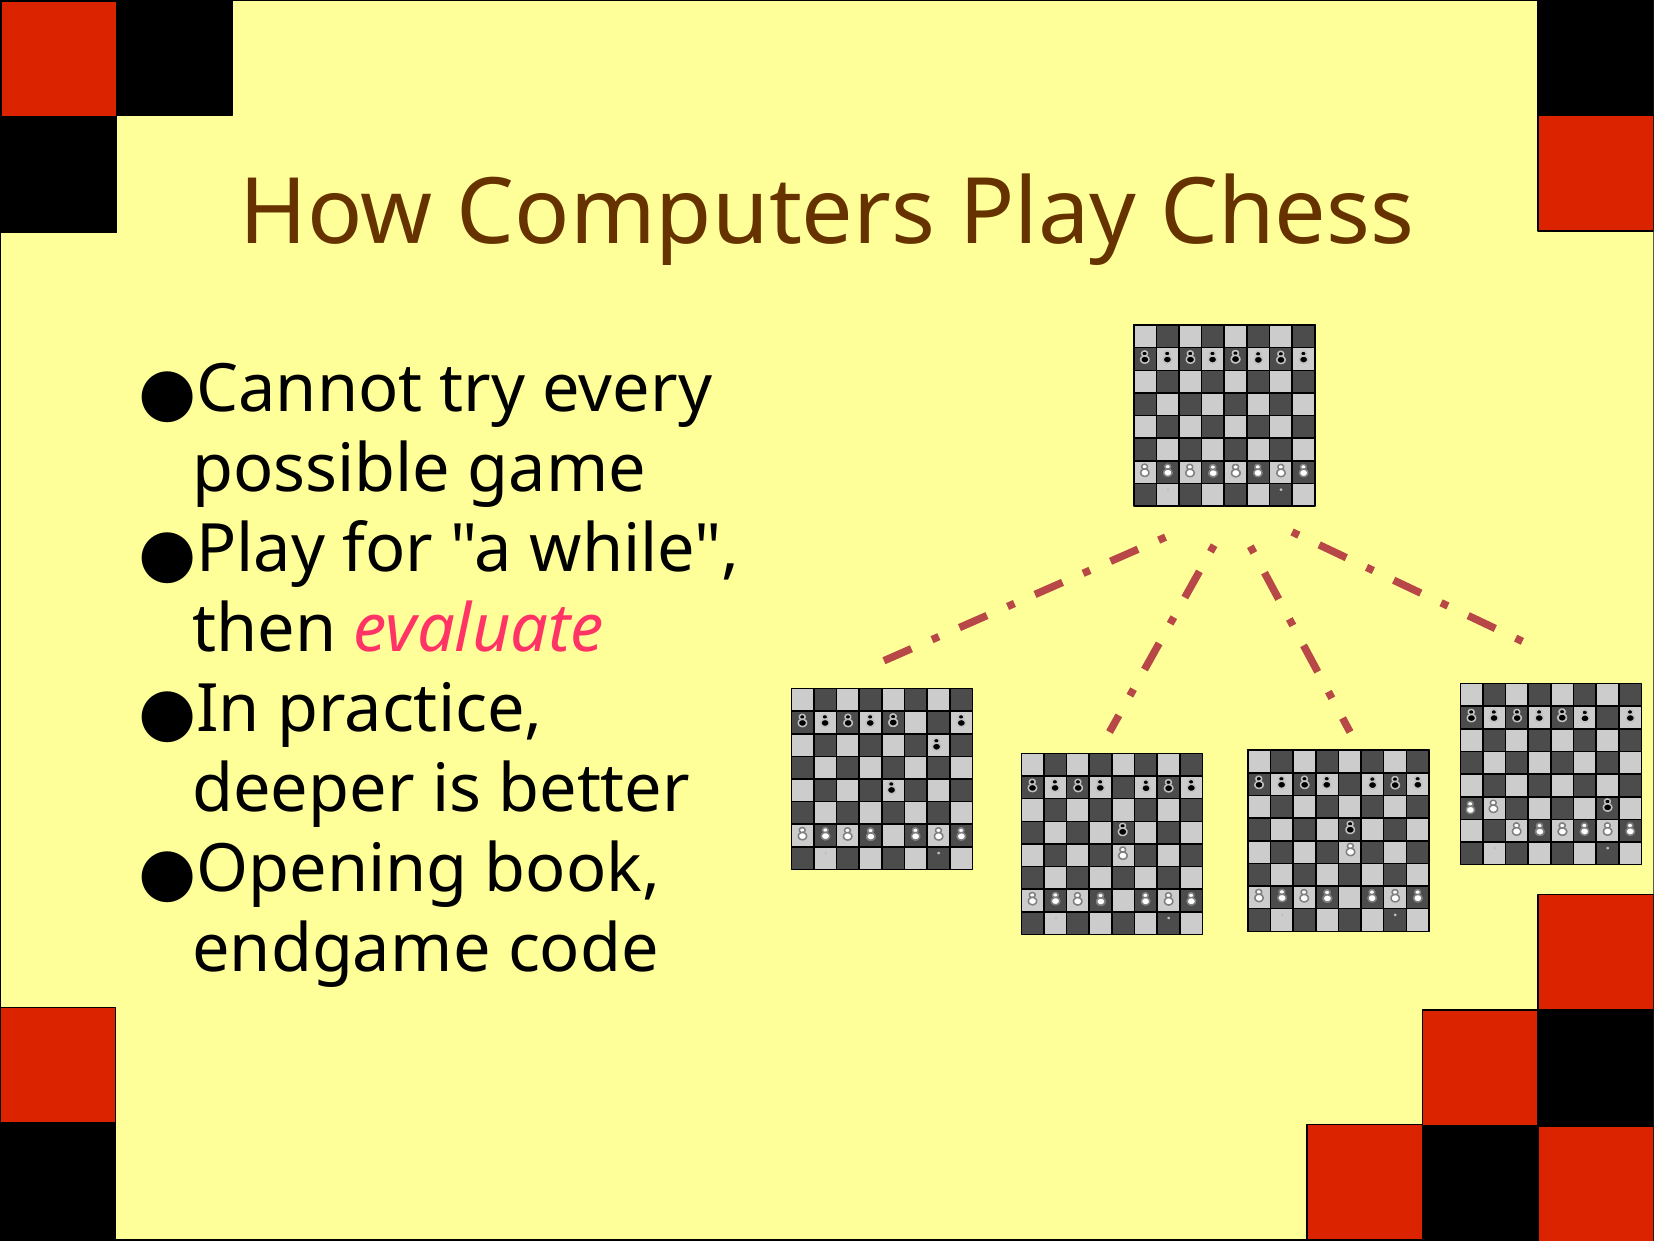

How Computers Play Chess
Cannot try every possible game
Play for "a while", then evaluate
In practice,
deeper is better
Opening book,
endgame code